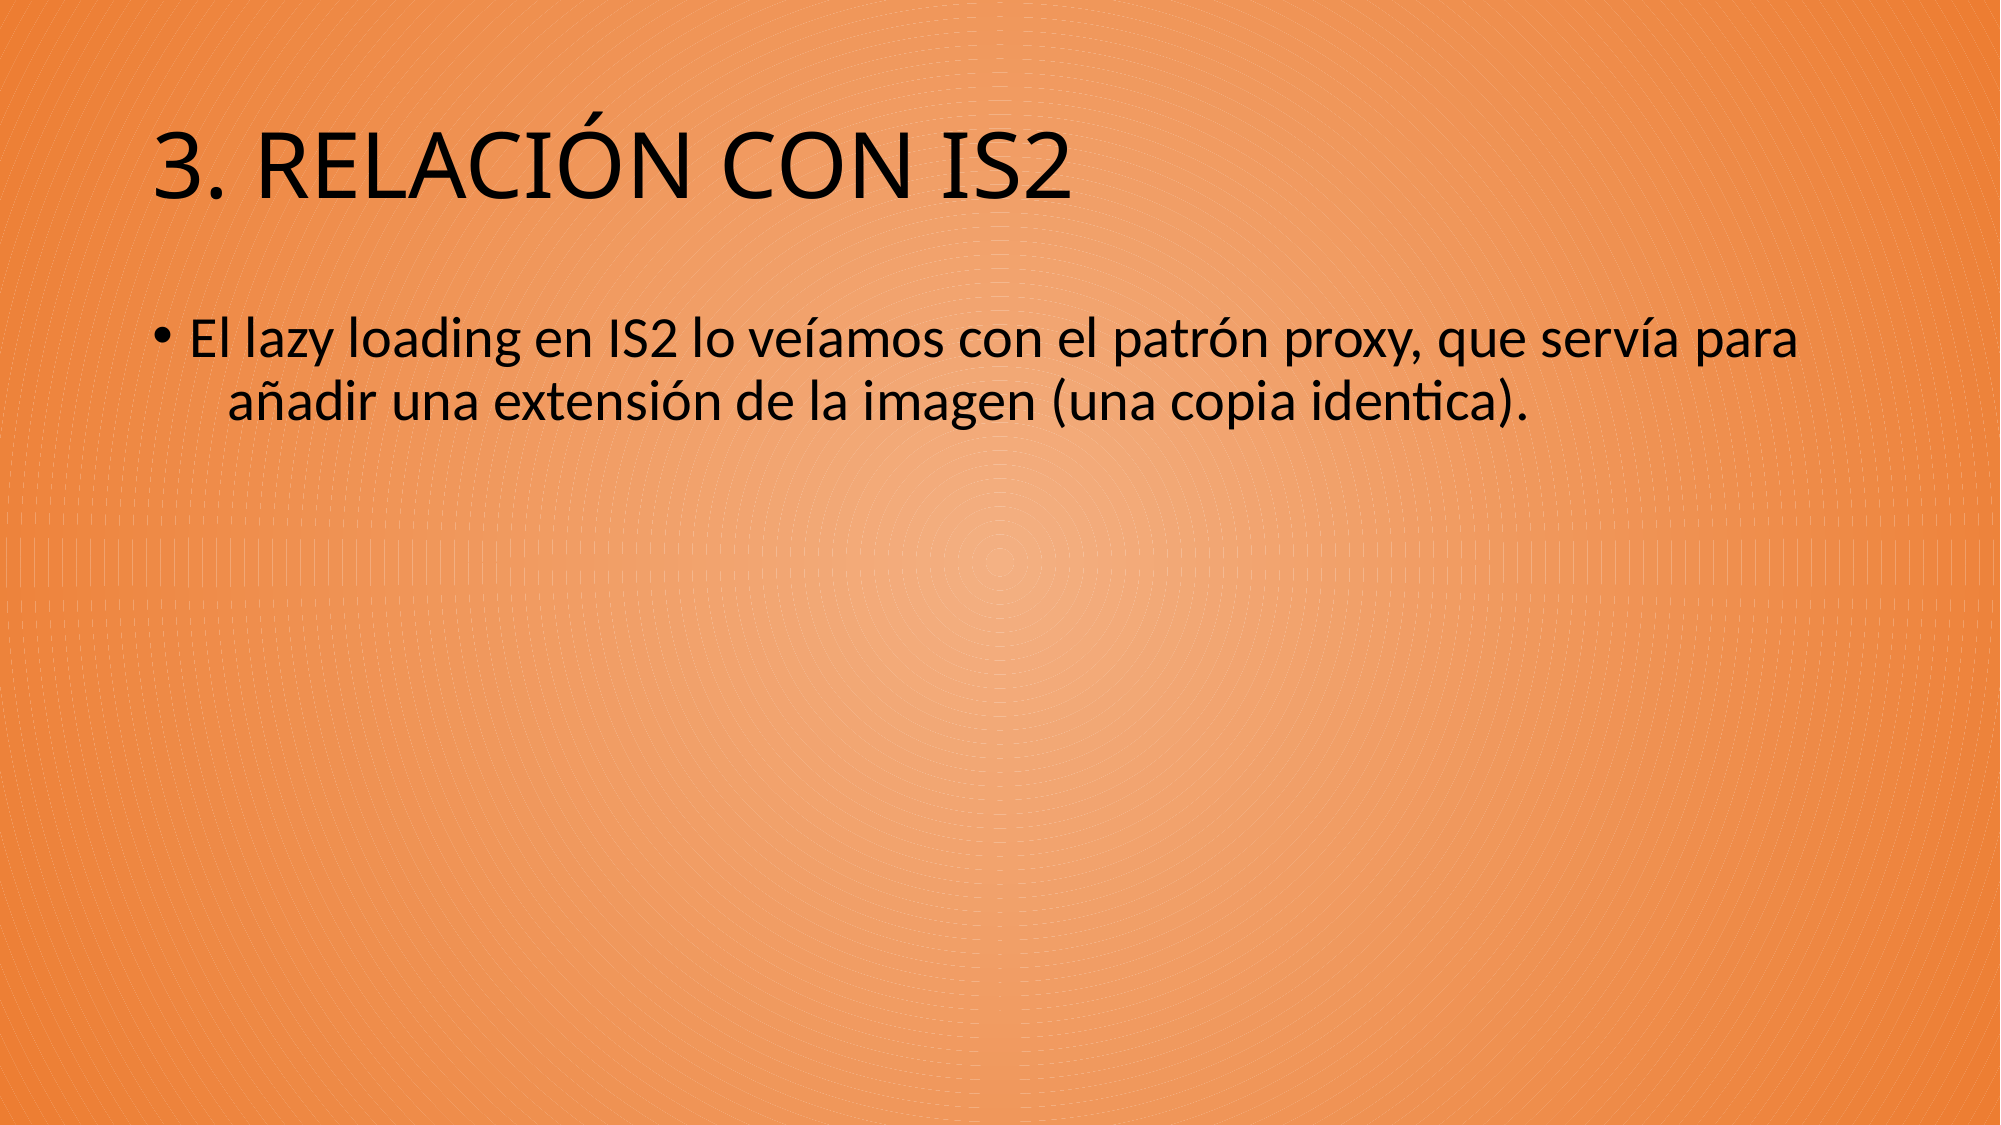

# 3. RELACIÓN CON IS2
El lazy loading en IS2 lo veíamos con el patrón proxy, que servía para añadir una extensión de la imagen (una copia identica).